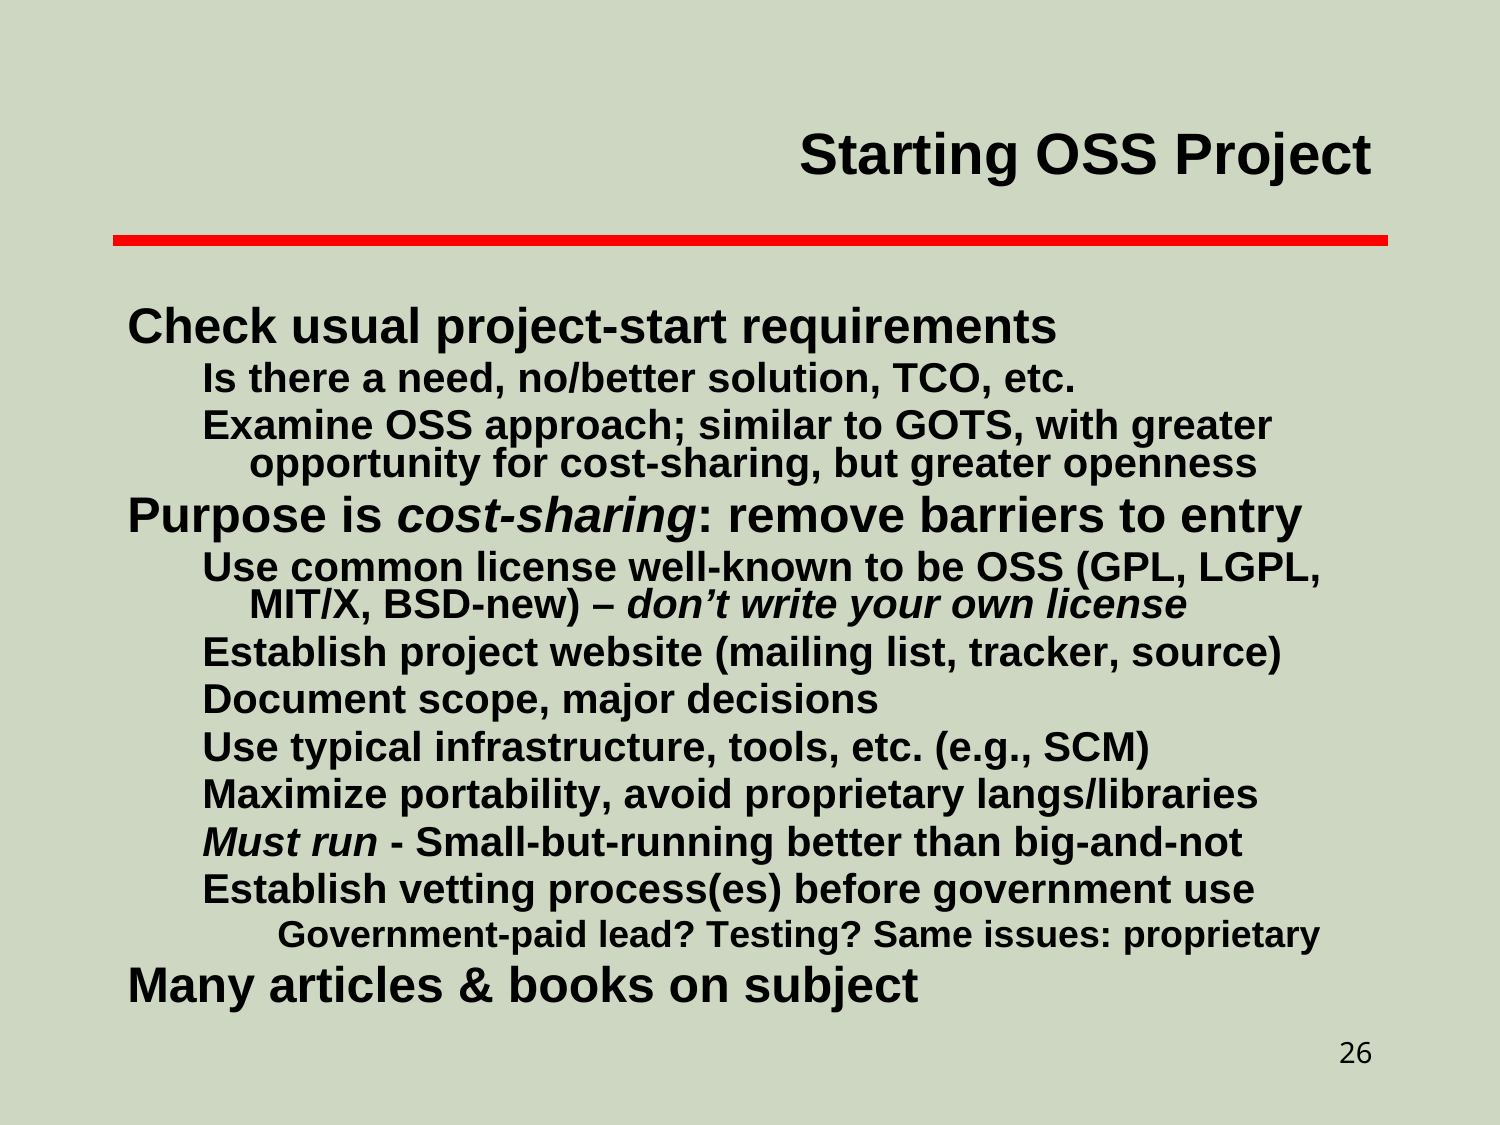

# Starting OSS Project
Check usual project-start requirements
Is there a need, no/better solution, TCO, etc.
Examine OSS approach; similar to GOTS, with greater opportunity for cost-sharing, but greater openness
Purpose is cost-sharing: remove barriers to entry
Use common license well-known to be OSS (GPL, LGPL, MIT/X, BSD-new) – don’t write your own license
Establish project website (mailing list, tracker, source)
Document scope, major decisions
Use typical infrastructure, tools, etc. (e.g., SCM)
Maximize portability, avoid proprietary langs/libraries
Must run - Small-but-running better than big-and-not
Establish vetting process(es) before government use
Government-paid lead? Testing? Same issues: proprietary
Many articles & books on subject